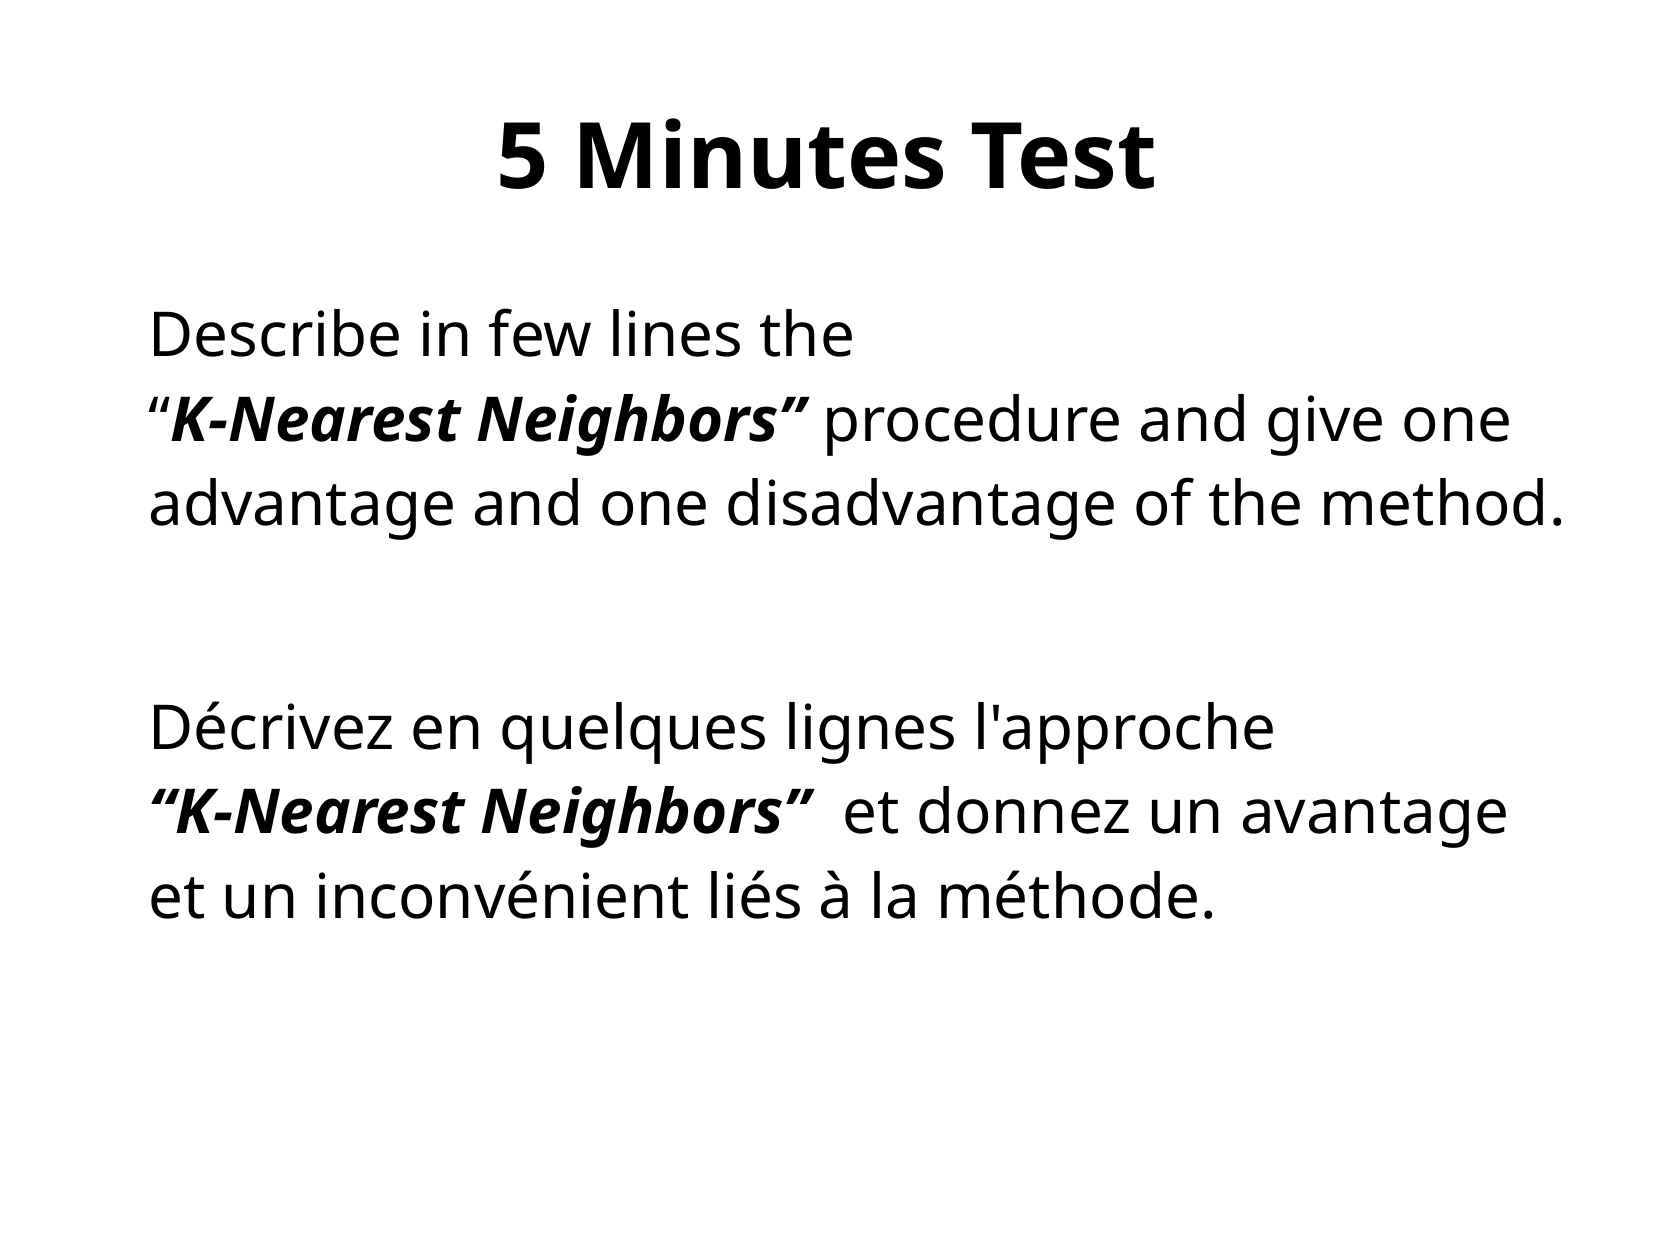

# 5 Minutes Test
Describe in few lines the
“K-Nearest Neighbors” procedure and give one advantage and one disadvantage of the method.
Décrivez en quelques lignes l'approche
“K-Nearest Neighbors” et donnez un avantage et un inconvénient liés à la méthode.